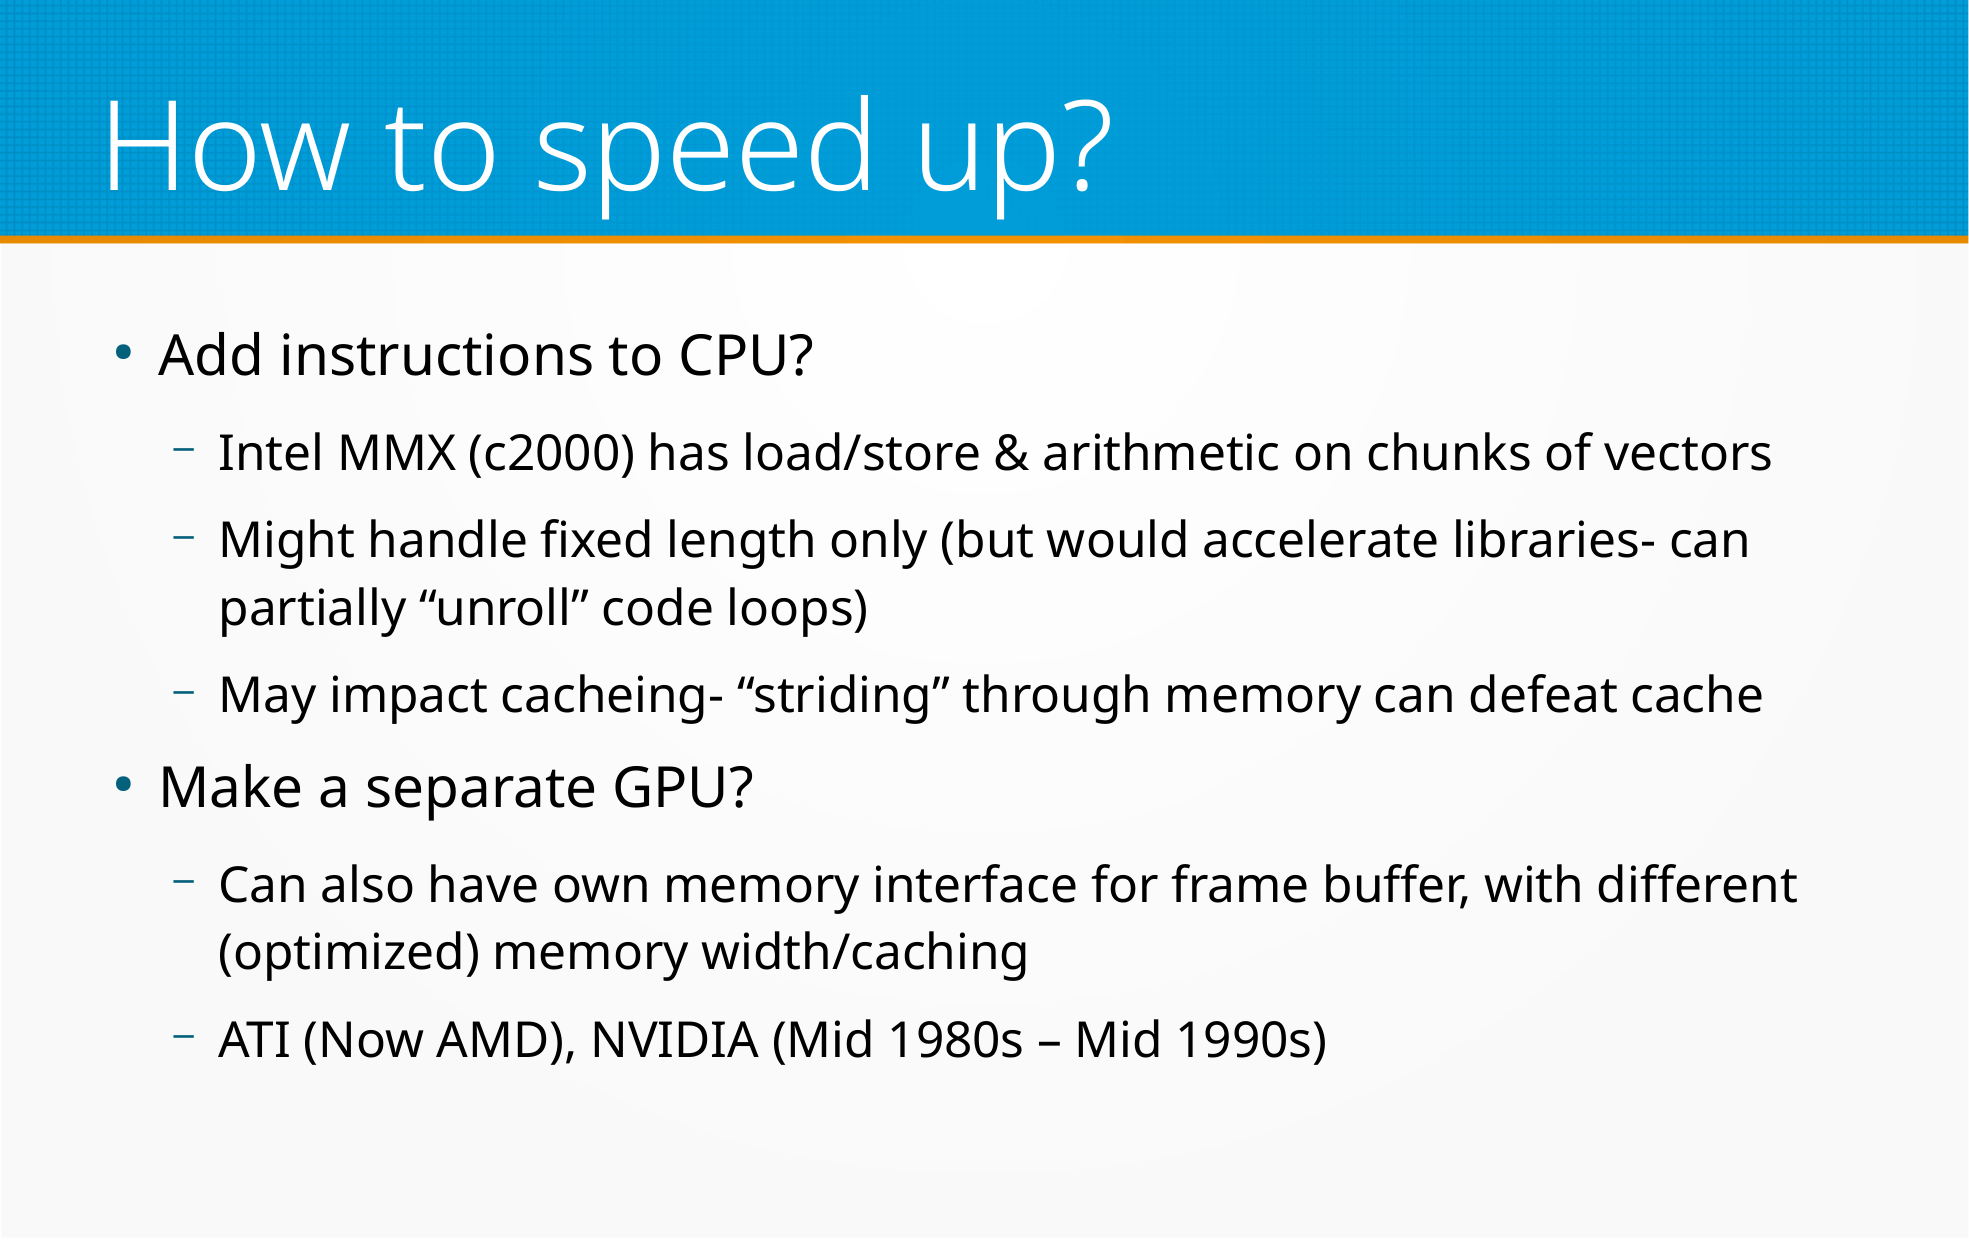

# How to speed up?
Add instructions to CPU?
Intel MMX (c2000) has load/store & arithmetic on chunks of vectors
Might handle fixed length only (but would accelerate libraries- can partially “unroll” code loops)
May impact cacheing- “striding” through memory can defeat cache
Make a separate GPU?
Can also have own memory interface for frame buffer, with different (optimized) memory width/caching
ATI (Now AMD), NVIDIA (Mid 1980s – Mid 1990s)